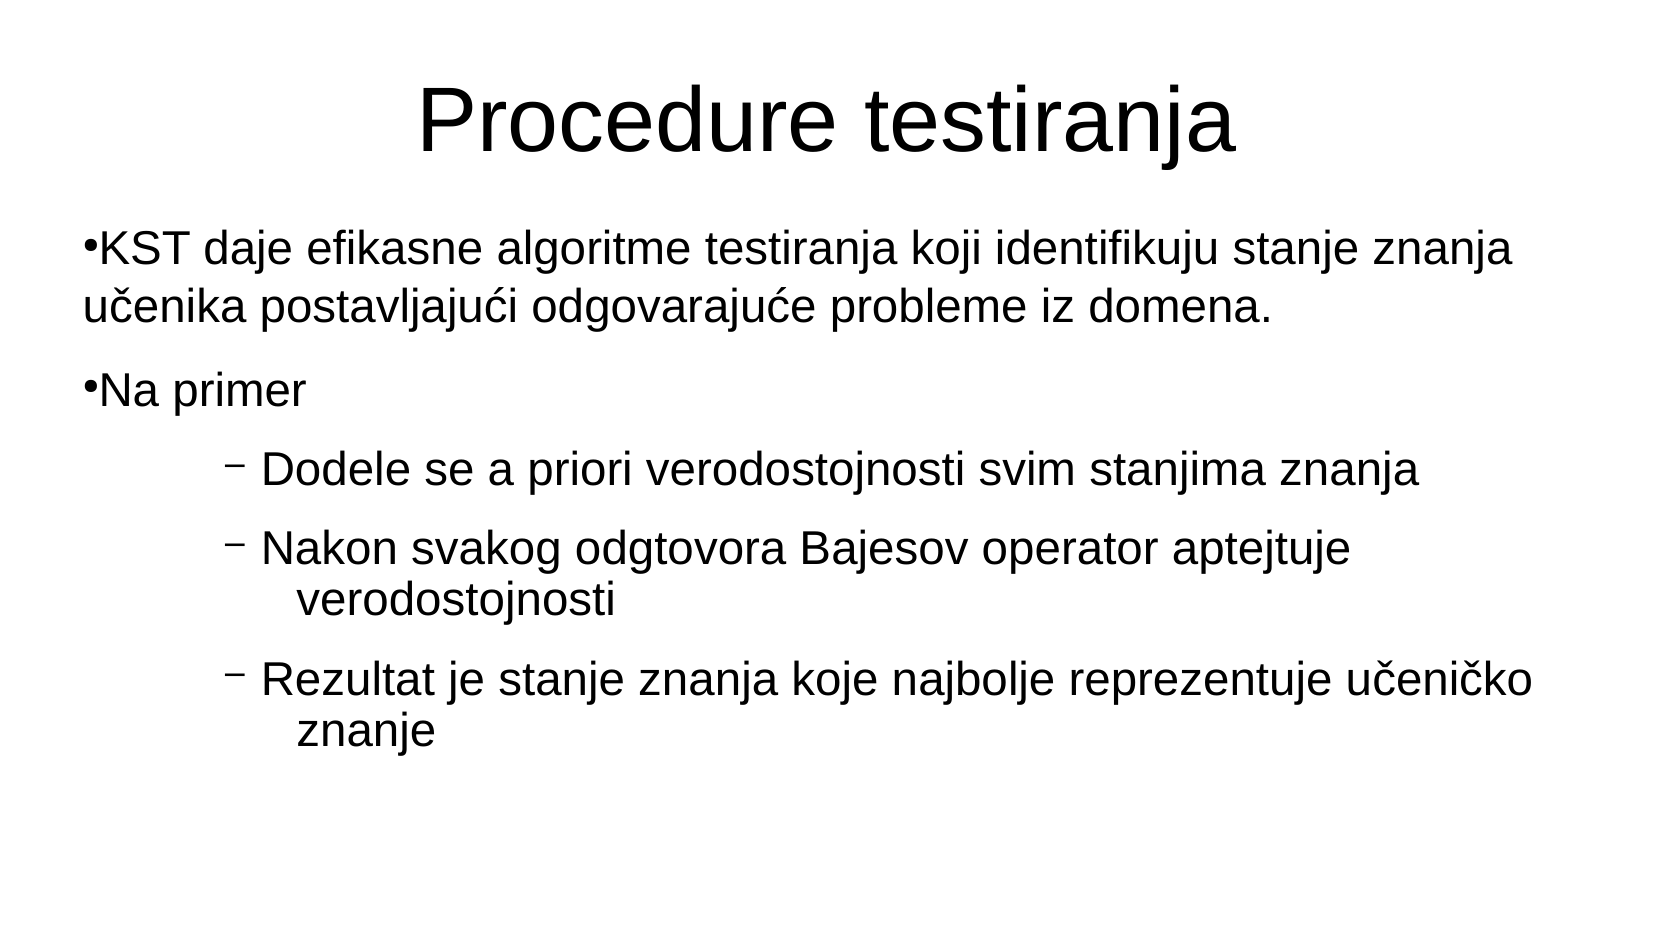

# Procedure testiranja
KST daje efikasne algoritme testiranja koji identifikuju stanje znanja učenika postavljajući odgovarajuće probleme iz domena.
Na primer
Dodele se a priori verodostojnosti svim stanjima znanja
Nakon svakog odgtovora Bajesov operator aptejtuje verodostojnosti
Rezultat je stanje znanja koje najbolje reprezentuje učeničko znanje